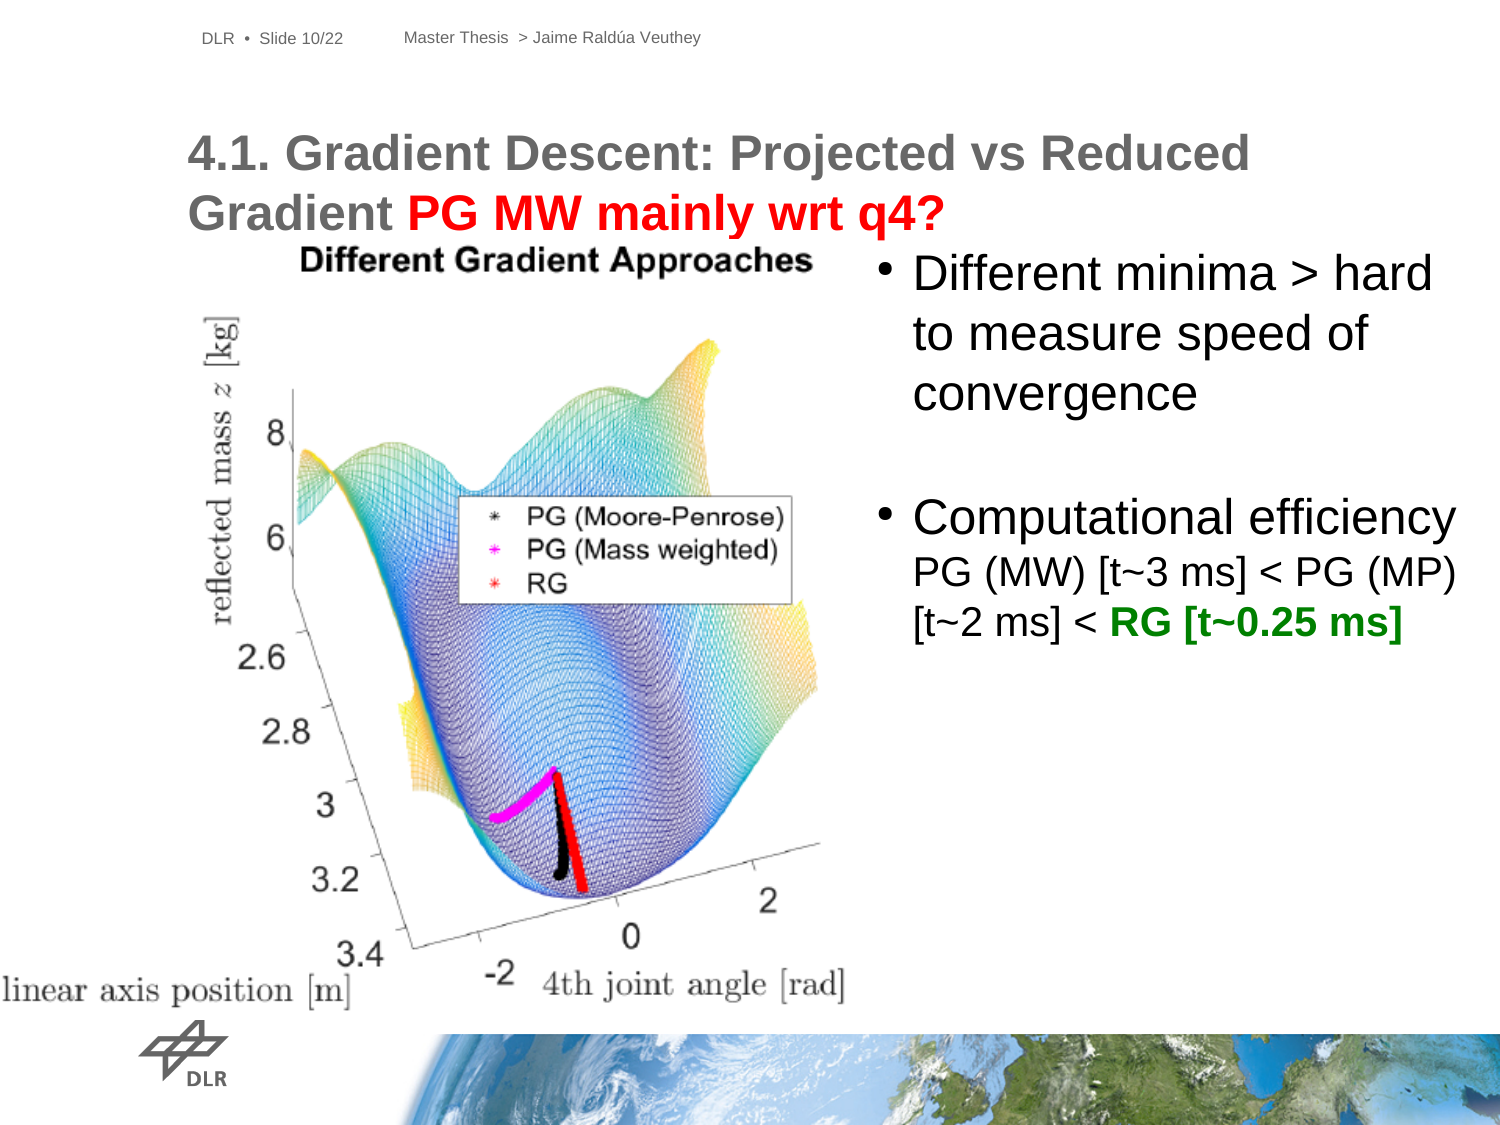

# 4.1. Gradient Descent: Projected vs Reduced Gradient PG MW mainly wrt q4?
Different minima > hard to measure speed of convergence
Computational efficiency
PG (MW) [t~3 ms] < PG (MP) [t~2 ms] < RG [t~0.25 ms]